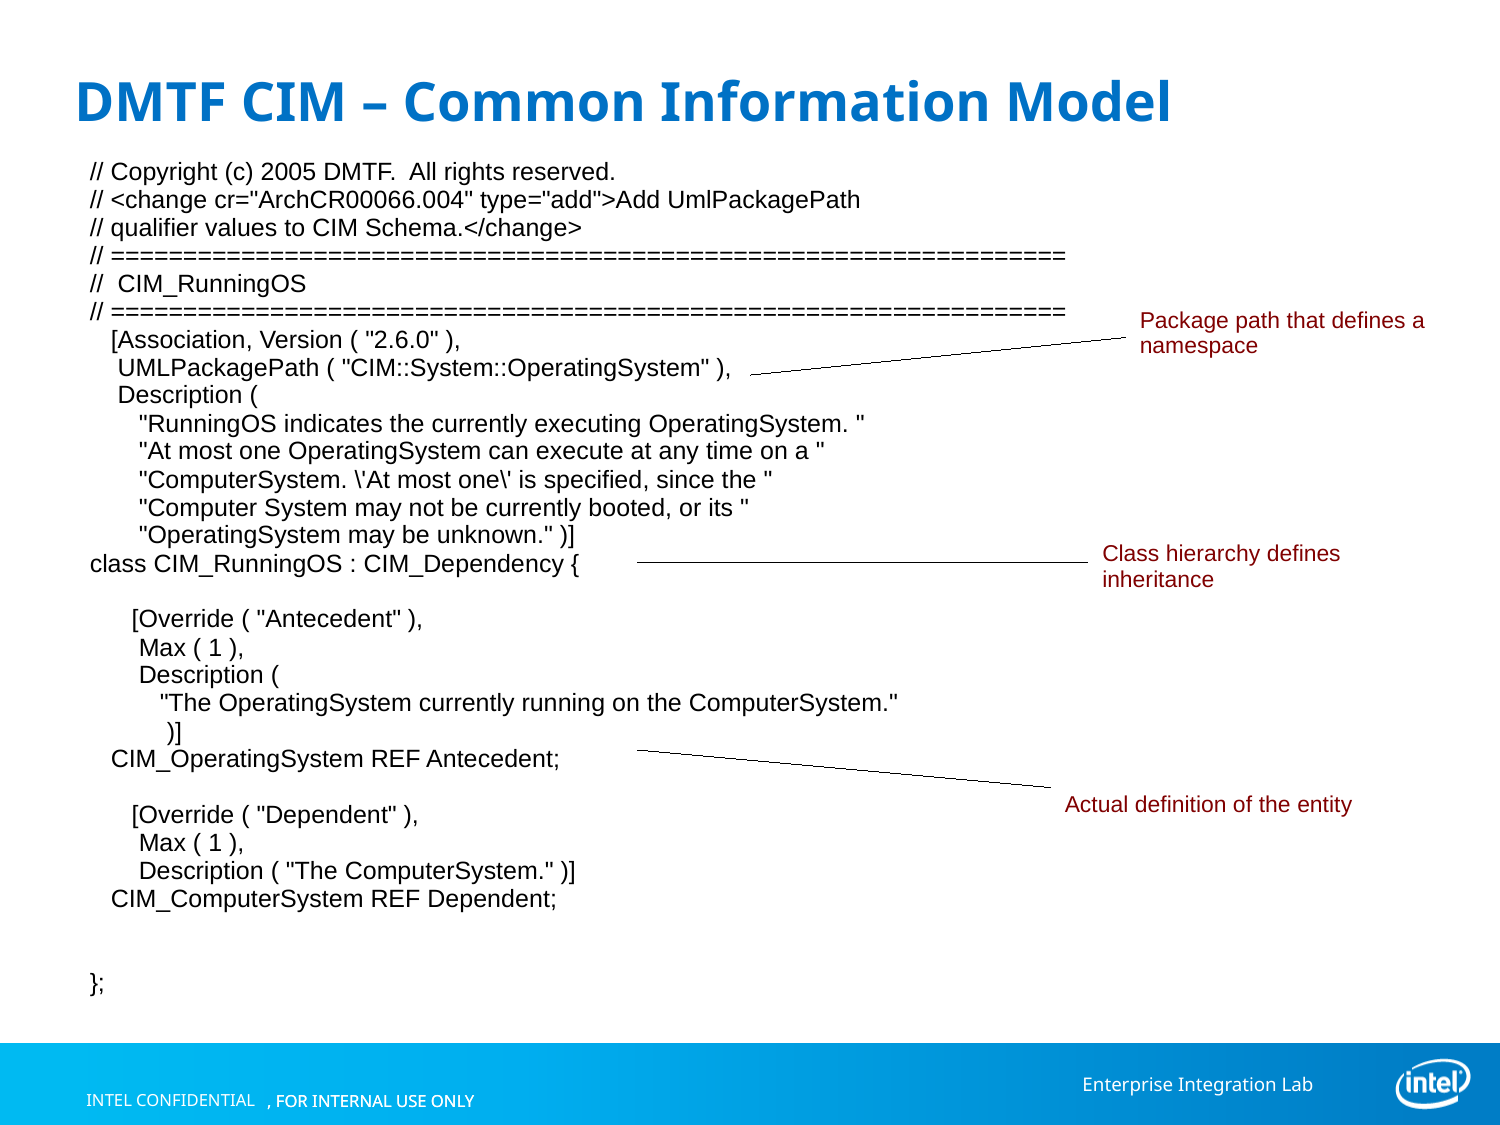

# DMTF CIM – Common Information Model
// Copyright (c) 2005 DMTF. All rights reserved.
// <change cr="ArchCR00066.004" type="add">Add UmlPackagePath
// qualifier values to CIM Schema.</change>
// ==================================================================
// CIM_RunningOS
// ==================================================================
 [Association, Version ( "2.6.0" ),
 UMLPackagePath ( "CIM::System::OperatingSystem" ),
 Description (
 "RunningOS indicates the currently executing OperatingSystem. "
 "At most one OperatingSystem can execute at any time on a "
 "ComputerSystem. \'At most one\' is specified, since the "
 "Computer System may not be currently booted, or its "
 "OperatingSystem may be unknown." )]
class CIM_RunningOS : CIM_Dependency {
 [Override ( "Antecedent" ),
 Max ( 1 ),
 Description (
 "The OperatingSystem currently running on the ComputerSystem."
 )]
 CIM_OperatingSystem REF Antecedent;
 [Override ( "Dependent" ),
 Max ( 1 ),
 Description ( "The ComputerSystem." )]
 CIM_ComputerSystem REF Dependent;
};
Package path that defines a
namespace
Class hierarchy defines
inheritance
Actual definition of the entity